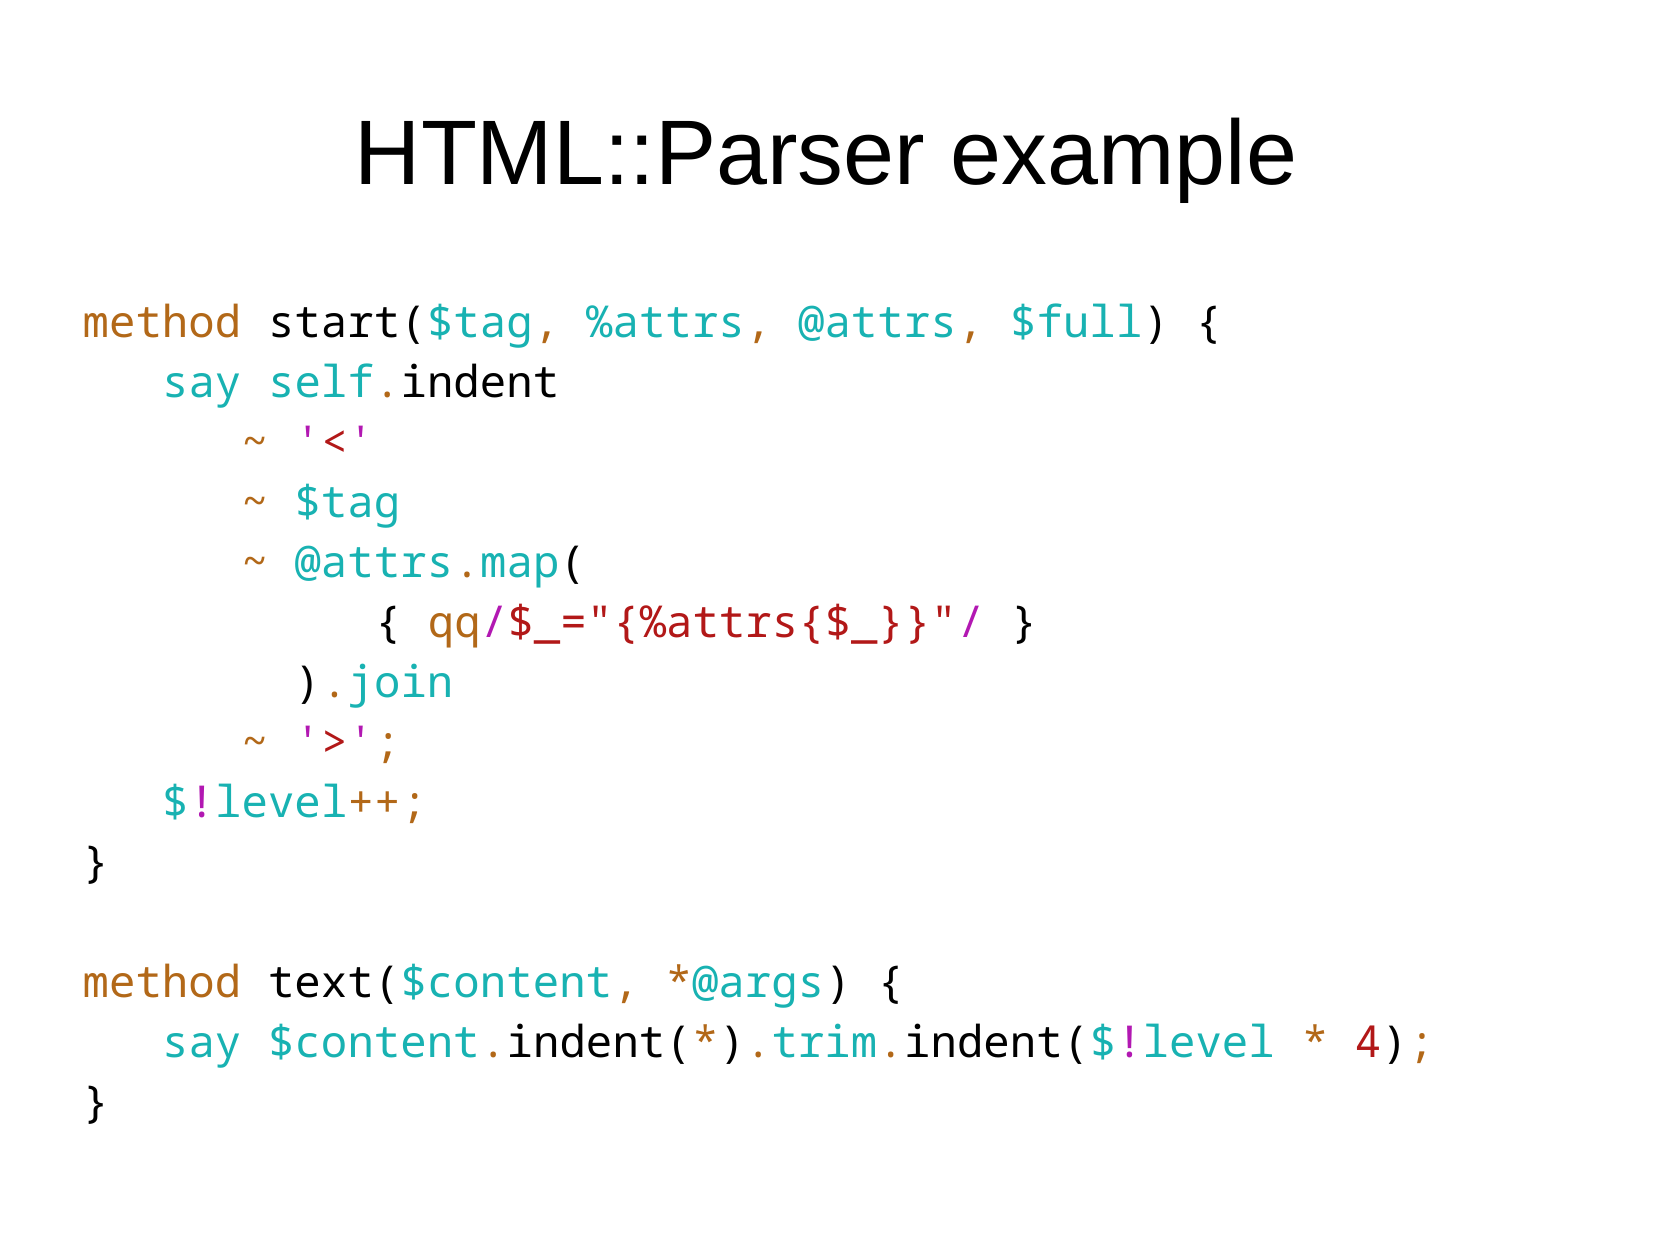

# HTML::Parser example
method start($tag, %attrs, @attrs, $full) {
 say self.indent
 ~ '<'
 ~ $tag
 ~ @attrs.map(
						{ qq/$_="{%attrs{$_}}"/ }
 ).join
 ~ '>';
 $!level++;
}
method text($content, *@args) {
 say $content.indent(*).trim.indent($!level * 4);
}